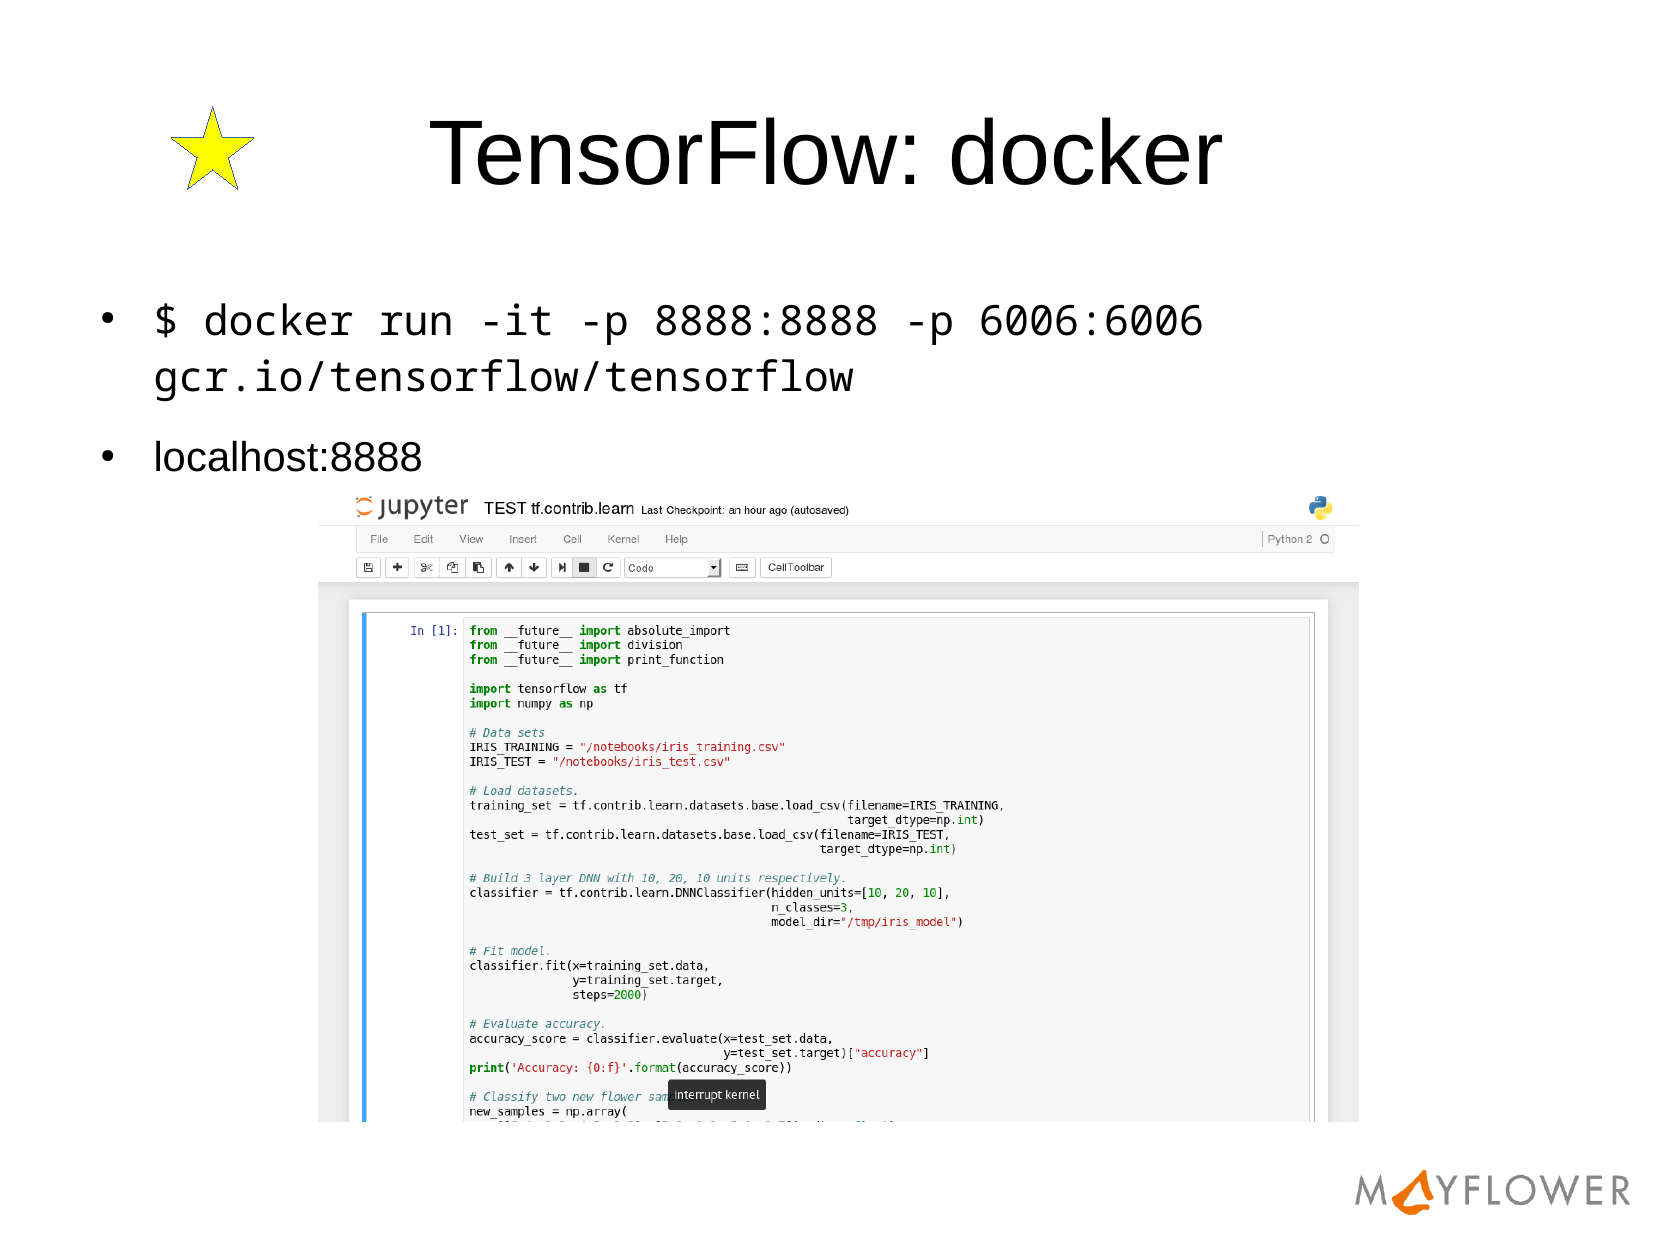

# TensorFlow: docker
$ docker run -it -p 8888:8888 -p 6006:6006 gcr.io/tensorflow/tensorflow
localhost:8888